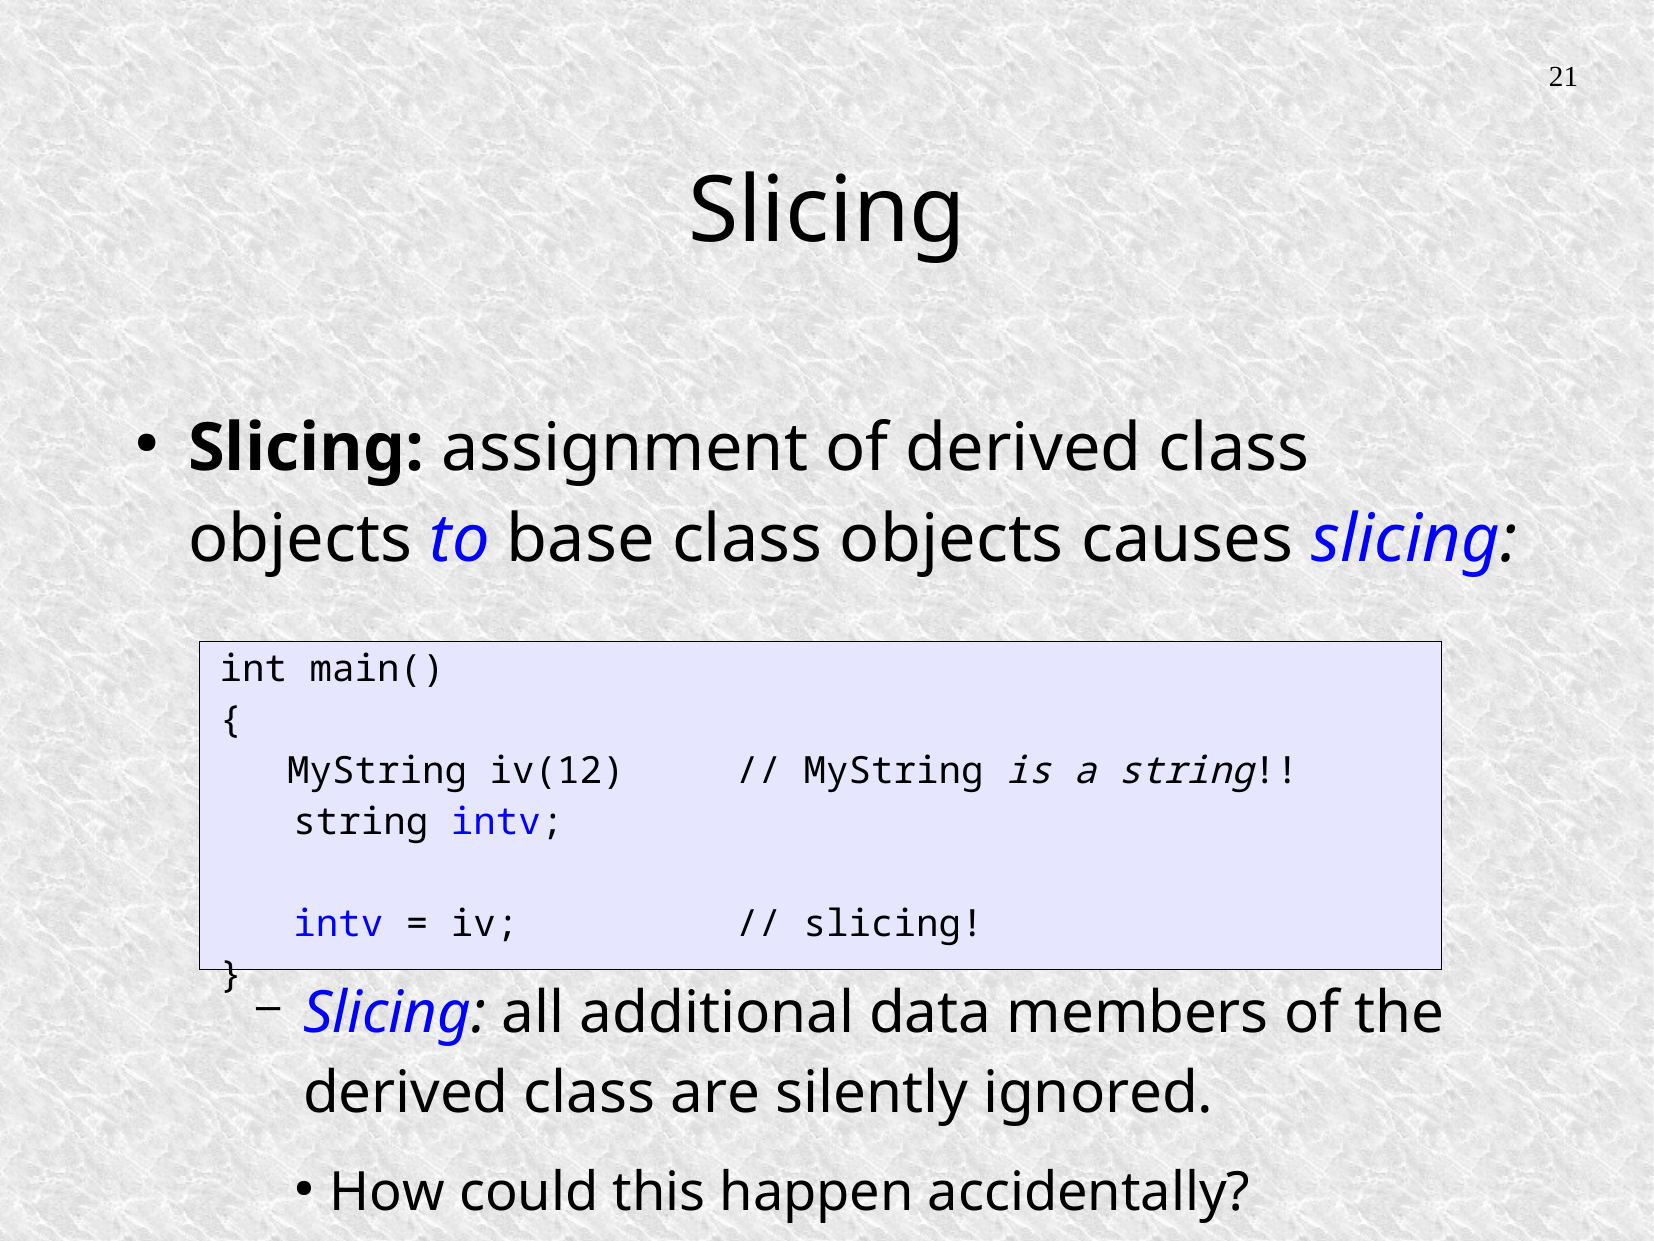

21
# Slicing
Slicing: assignment of derived class objects to base class objects causes slicing:
Slicing: all additional data members of the derived class are silently ignored.
How could this happen accidentally?
int main()
{
 MyString iv(12) 	// MyString is a string!!
	string intv;
	intv = iv;			// slicing!
}